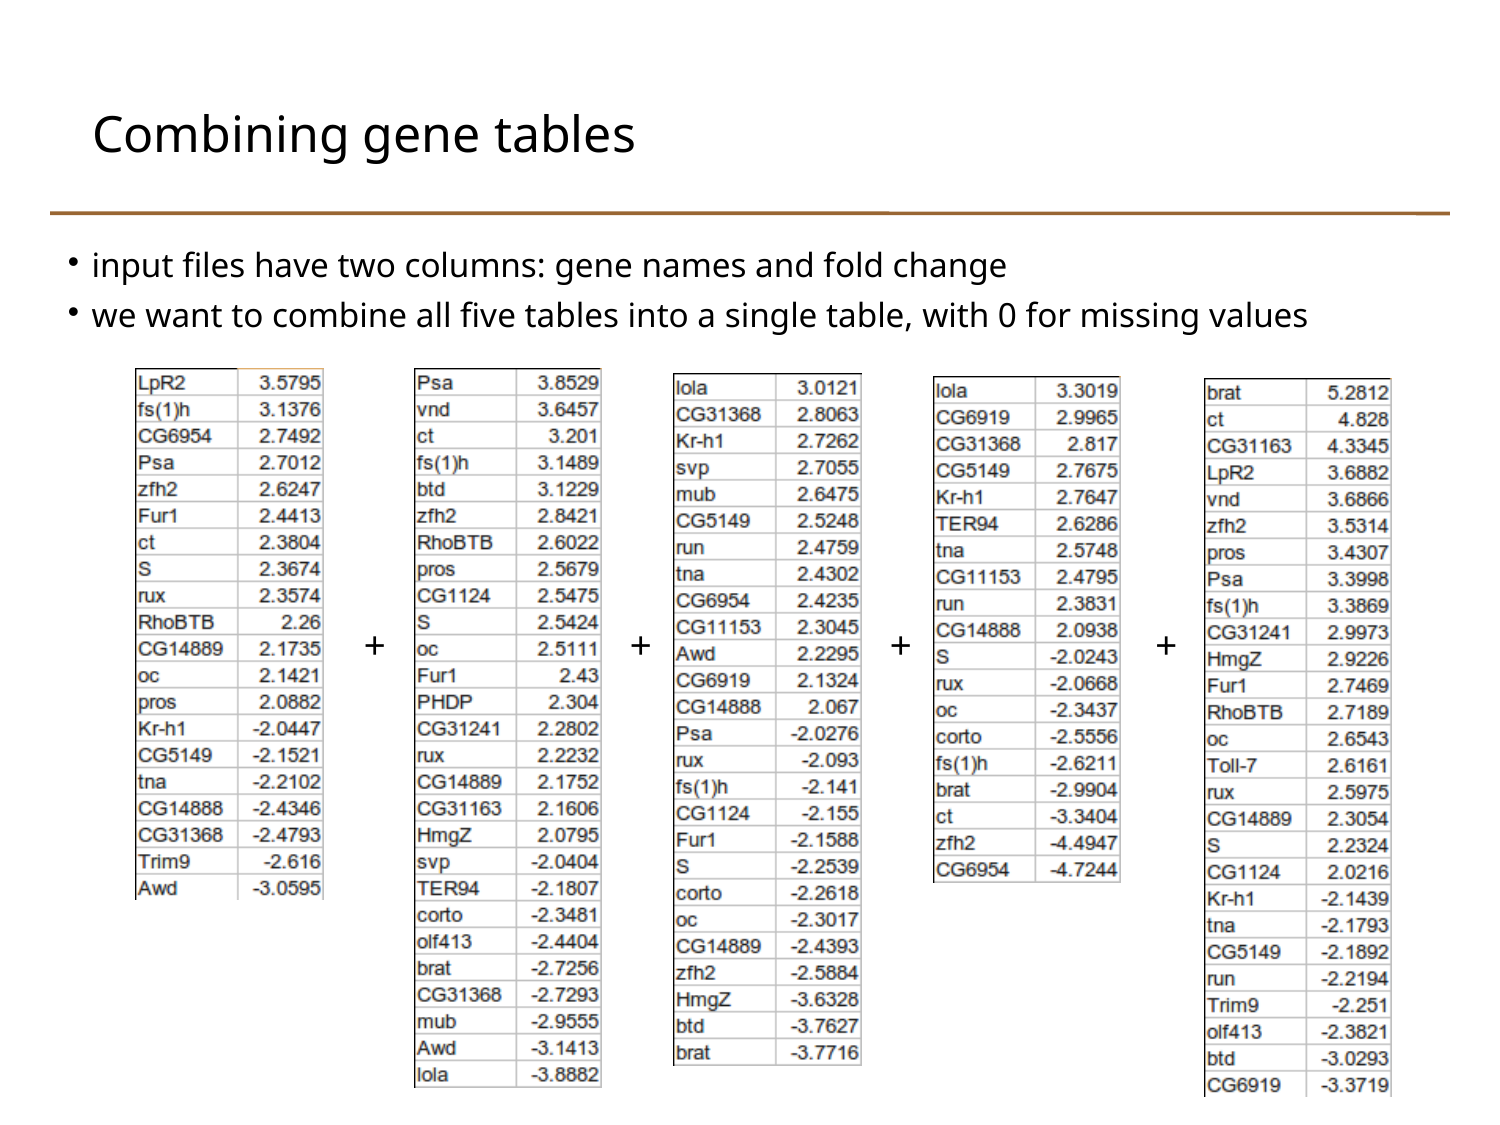

Combining gene tables
 input files have two columns: gene names and fold change
 we want to combine all five tables into a single table, with 0 for missing values
+
+
+
+